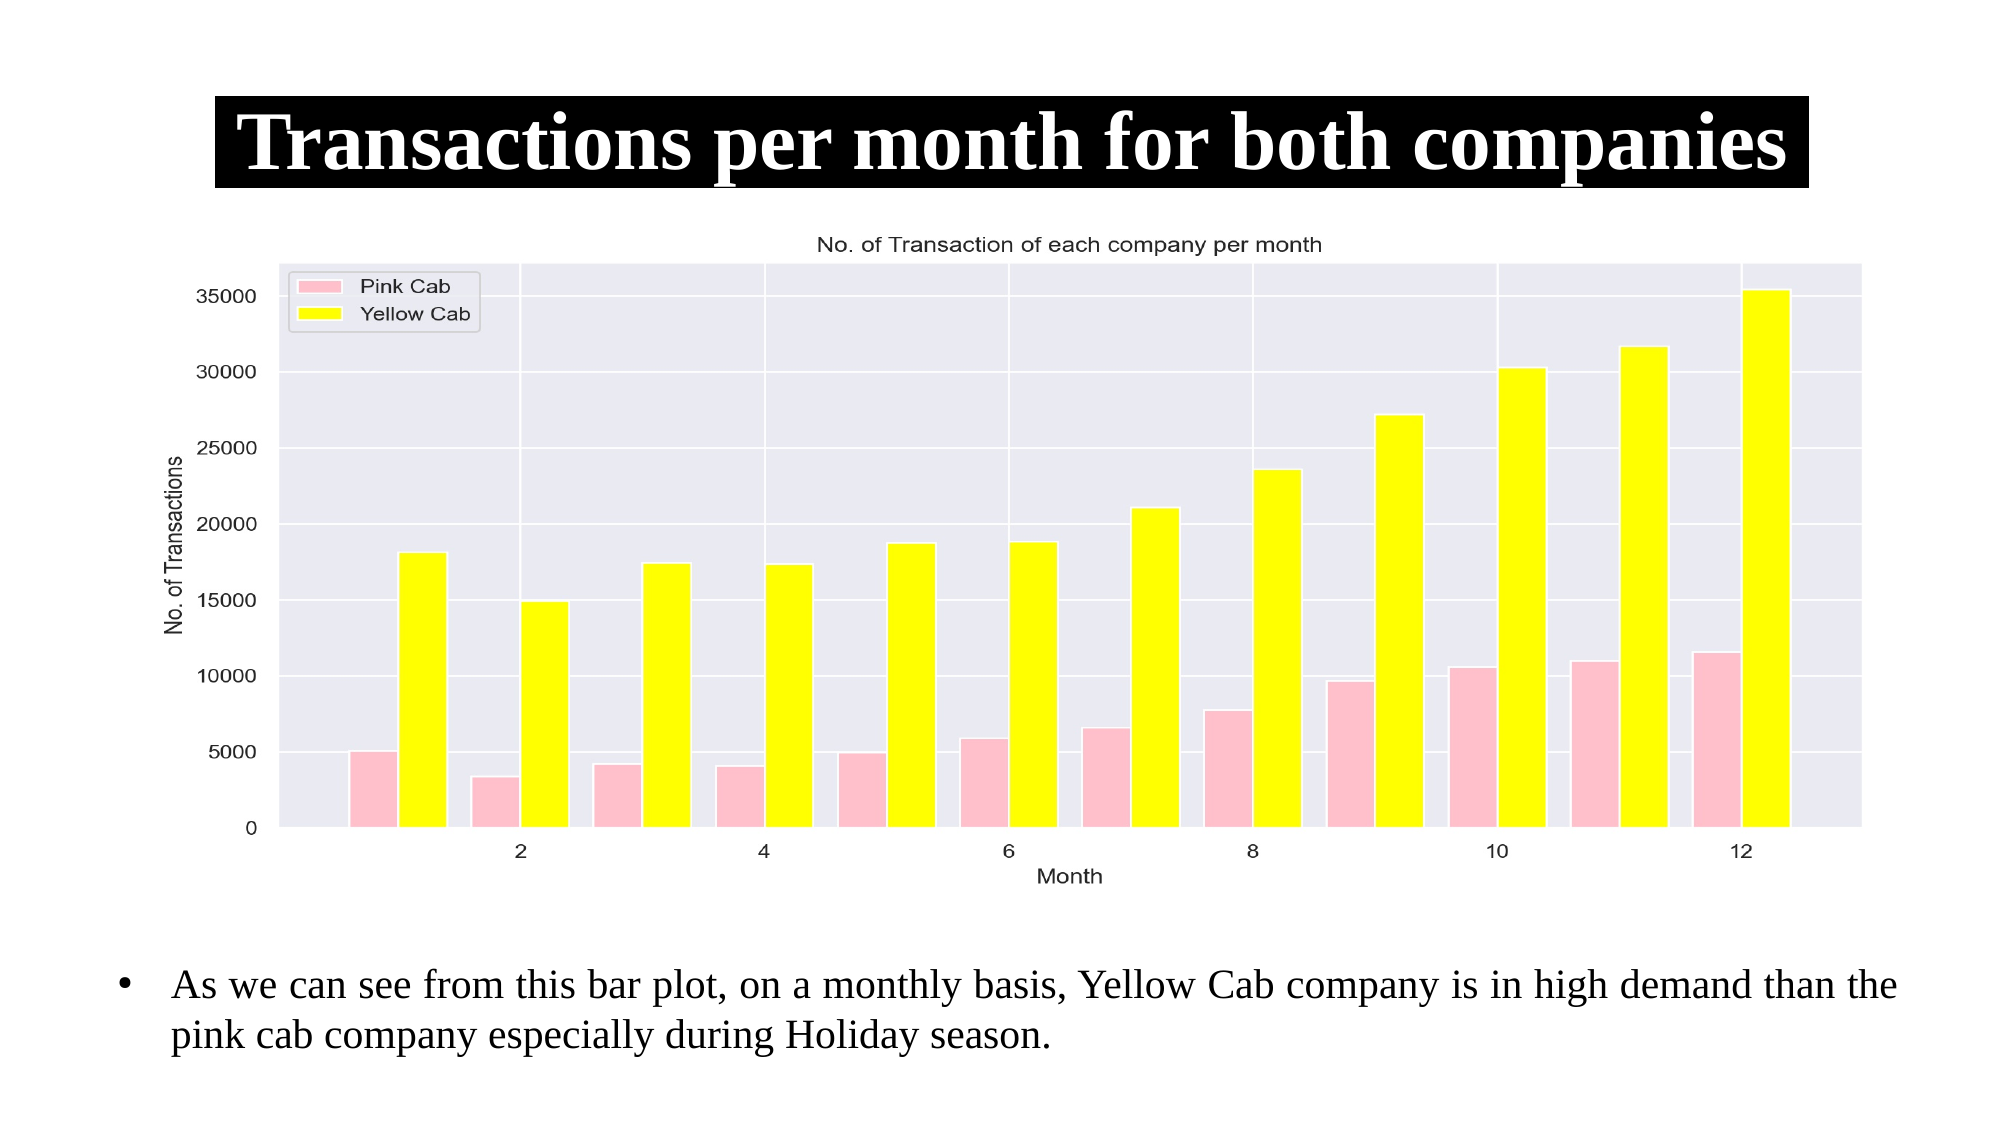

# Transactions per month for both companies
As we can see from this bar plot, on a monthly basis, Yellow Cab company is in high demand than the pink cab company especially during Holiday season.